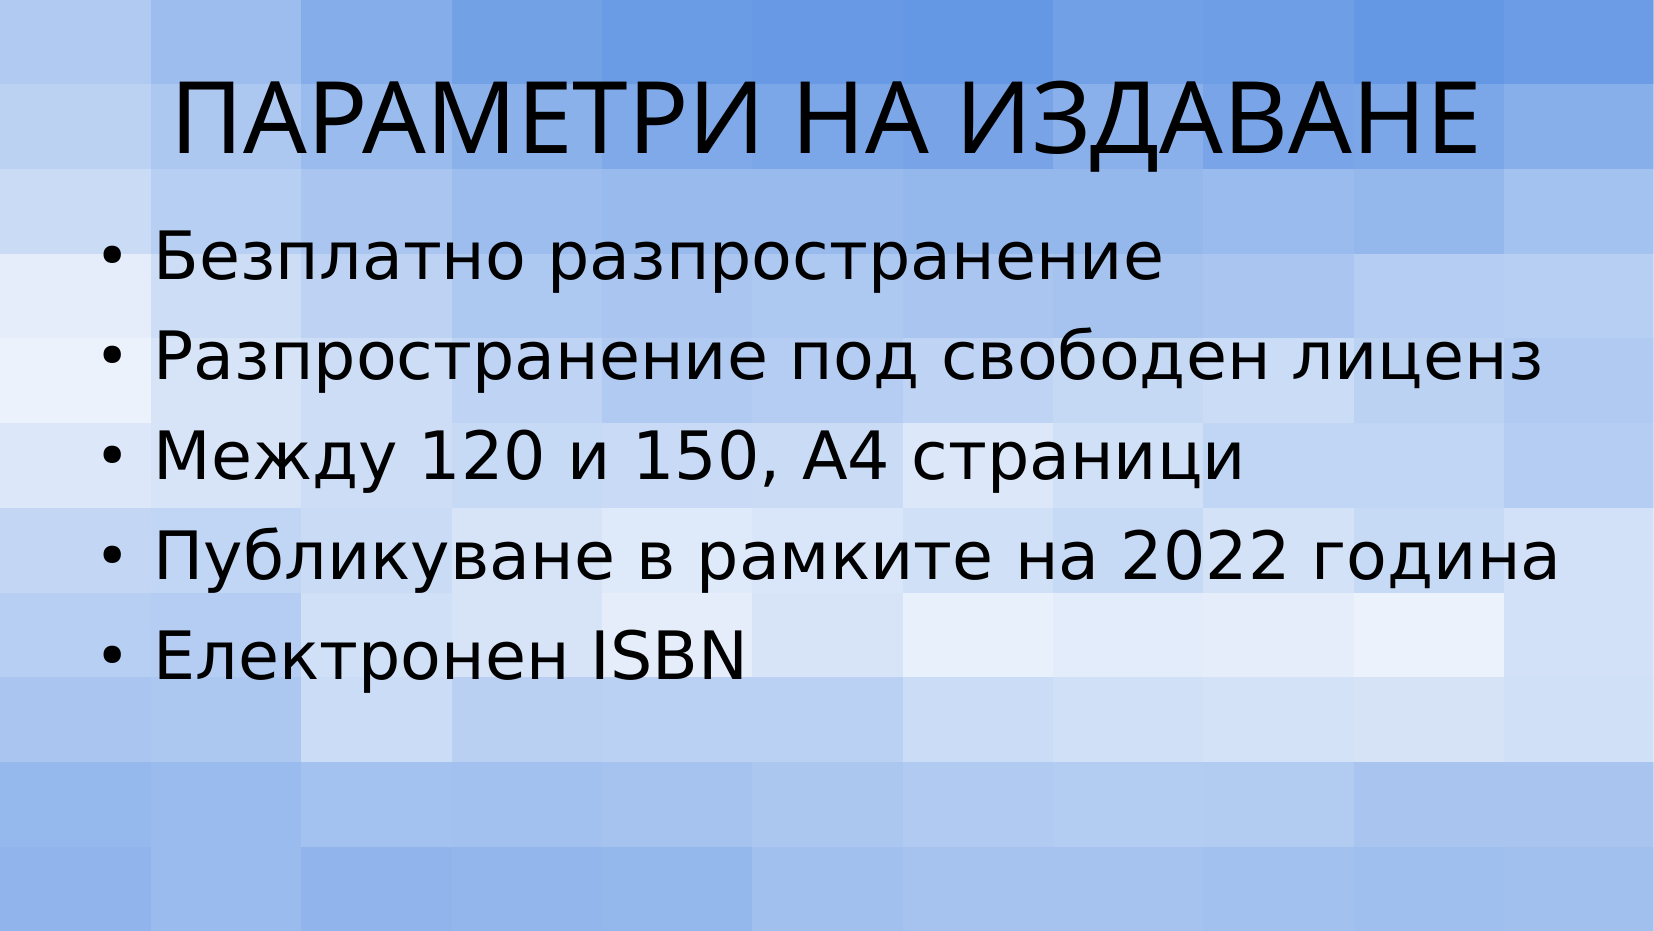

# ПАРАМЕТРИ НА ИЗДАВАНЕ
Безплатно разпространение
Разпространение под свободен лиценз
Между 120 и 150, А4 страници
Публикуване в рамките на 2022 година
Електронен ISBN